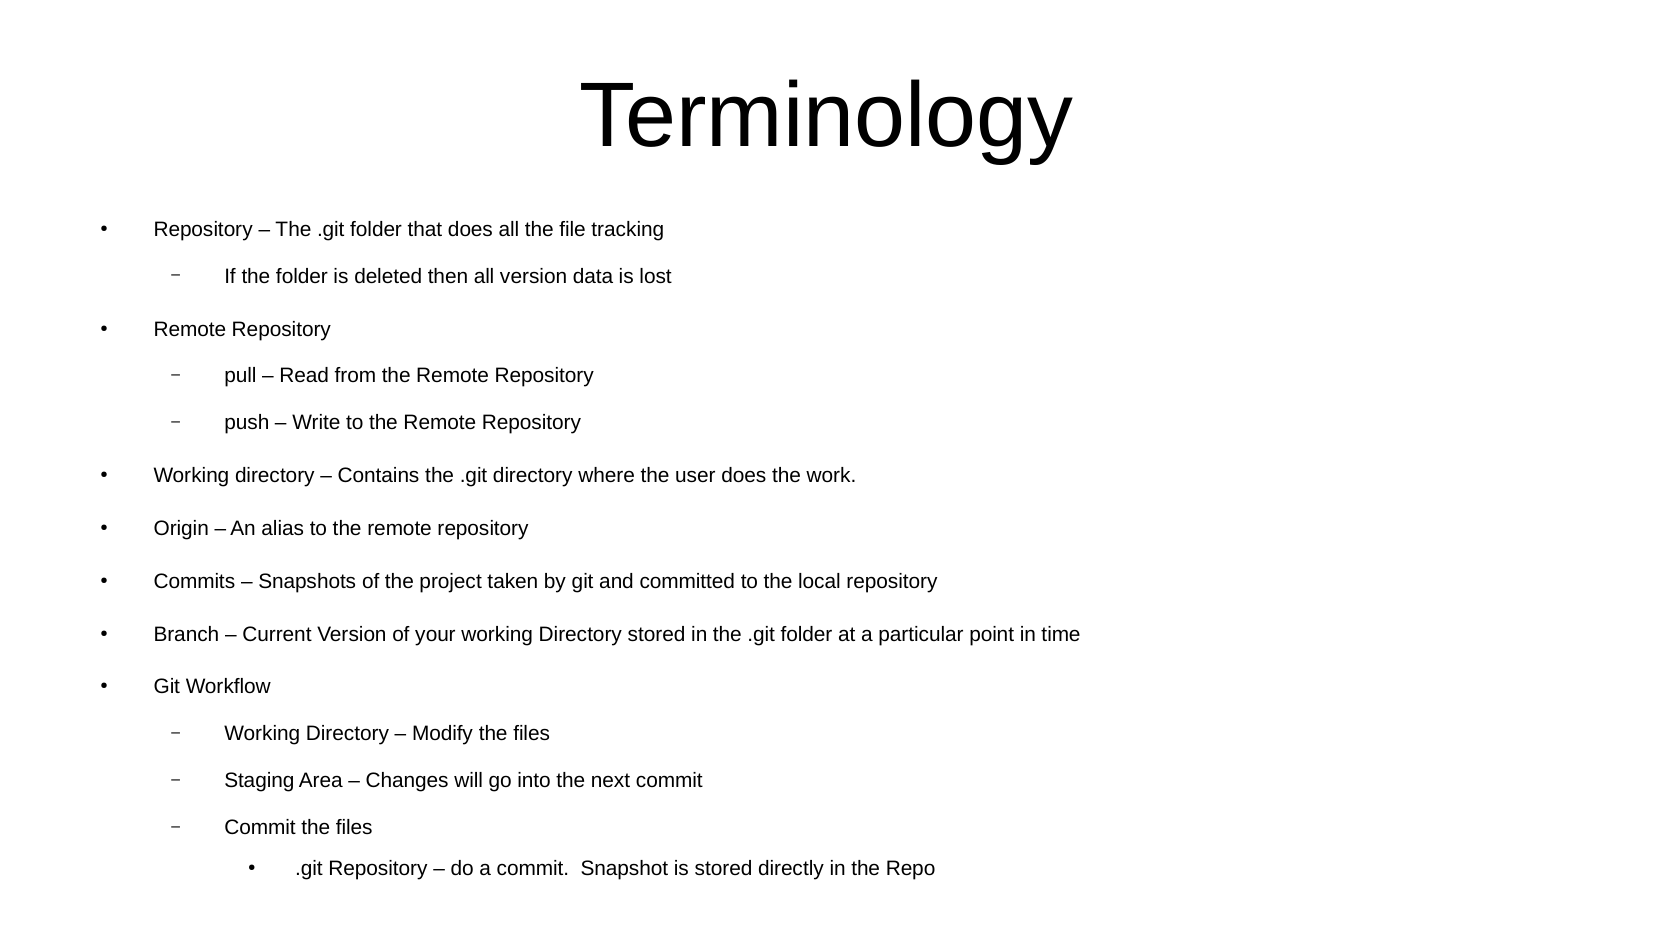

# Terminology
Repository – The .git folder that does all the file tracking
If the folder is deleted then all version data is lost
Remote Repository
pull – Read from the Remote Repository
push – Write to the Remote Repository
Working directory – Contains the .git directory where the user does the work.
Origin – An alias to the remote repository
Commits – Snapshots of the project taken by git and committed to the local repository
Branch – Current Version of your working Directory stored in the .git folder at a particular point in time
Git Workflow
Working Directory – Modify the files
Staging Area – Changes will go into the next commit
Commit the files
.git Repository – do a commit. Snapshot is stored directly in the Repo